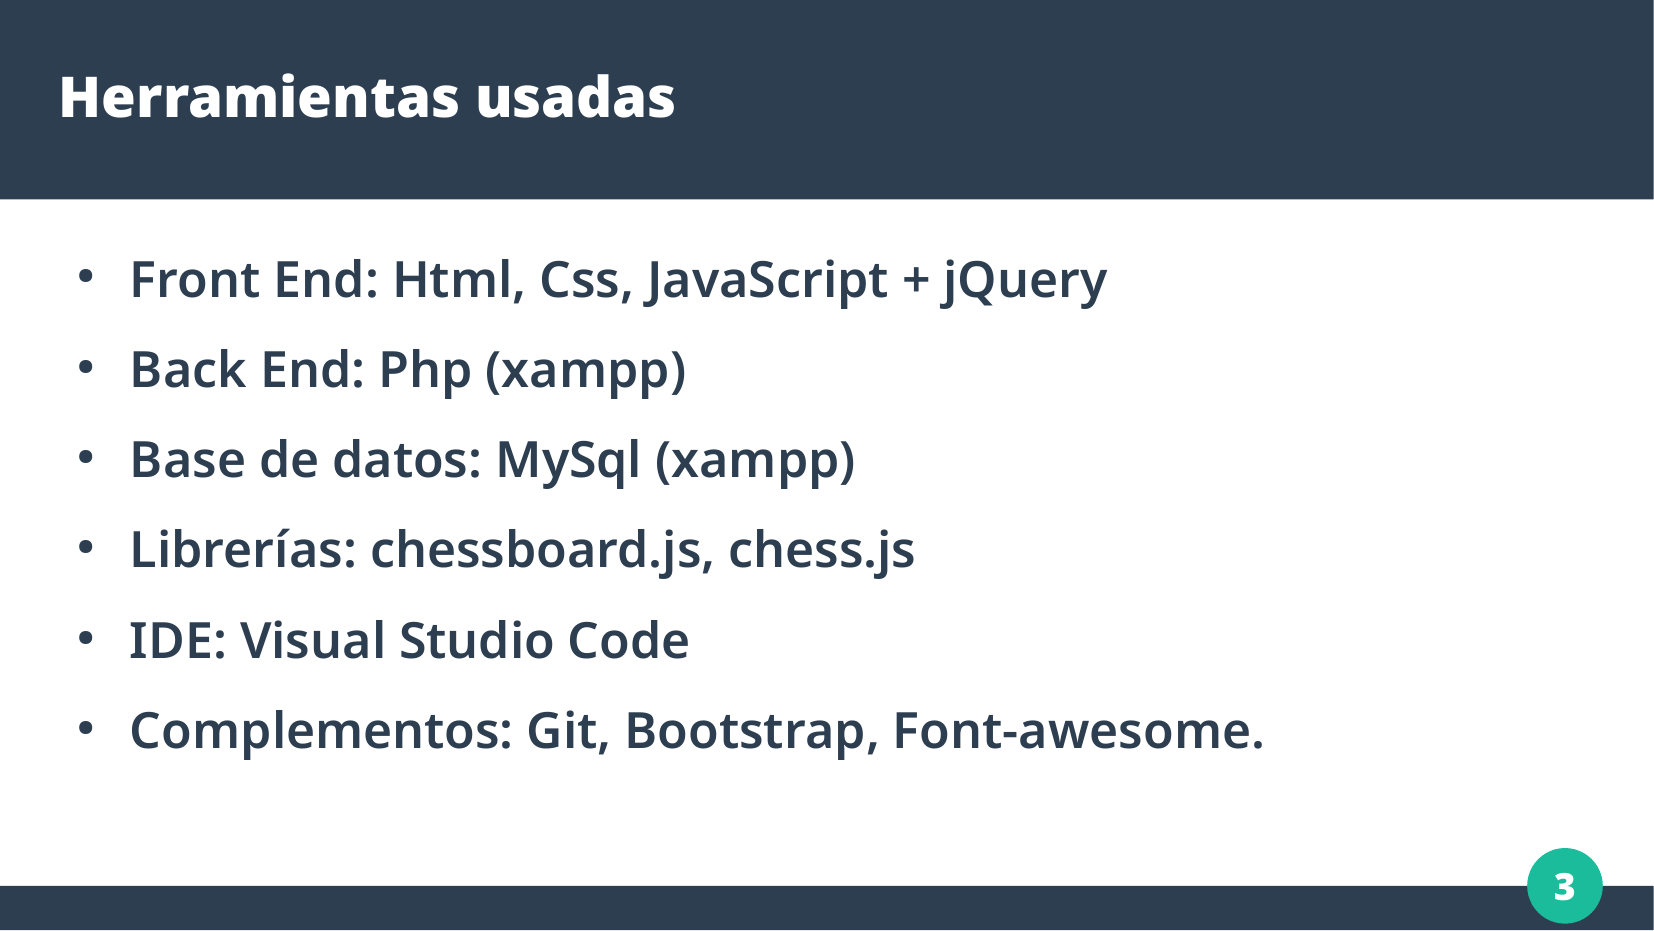

# Herramientas usadas
Front End: Html, Css, JavaScript + jQuery
Back End: Php (xampp)
Base de datos: MySql (xampp)
Librerías: chessboard.js, chess.js
IDE: Visual Studio Code
Complementos: Git, Bootstrap, Font-awesome.